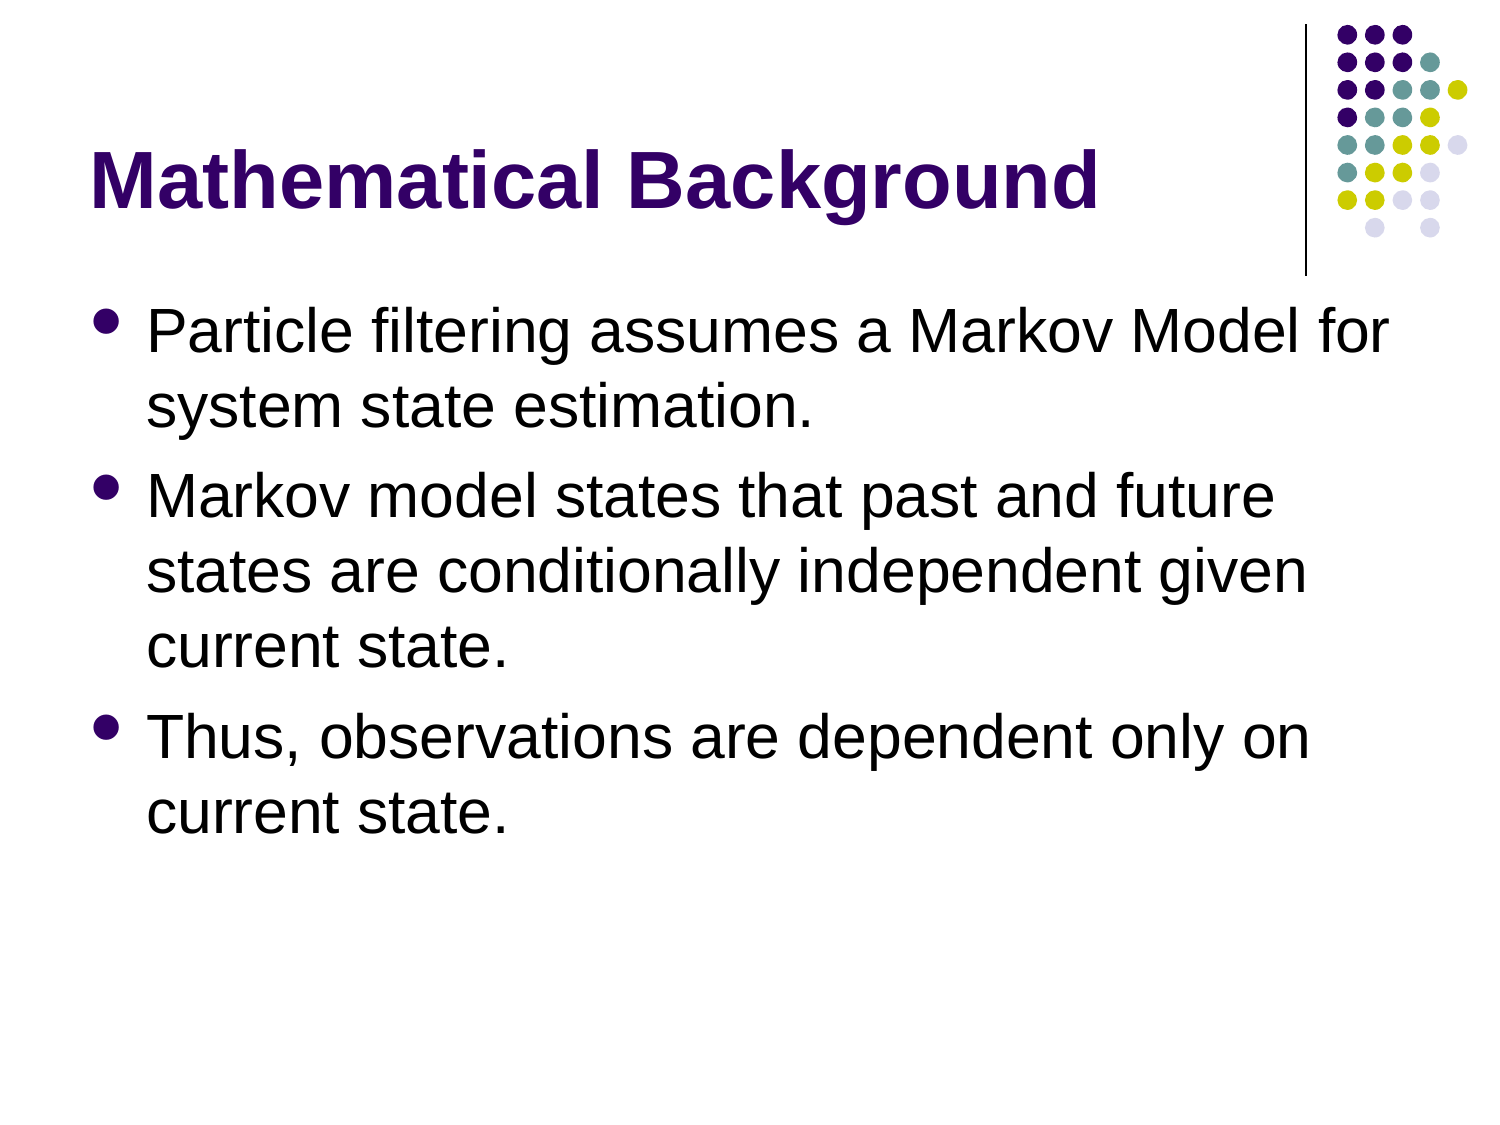

# Mathematical Background
Particle filtering assumes a Markov Model for system state estimation.
Markov model states that past and future states are conditionally independent given current state.
Thus, observations are dependent only on current state.